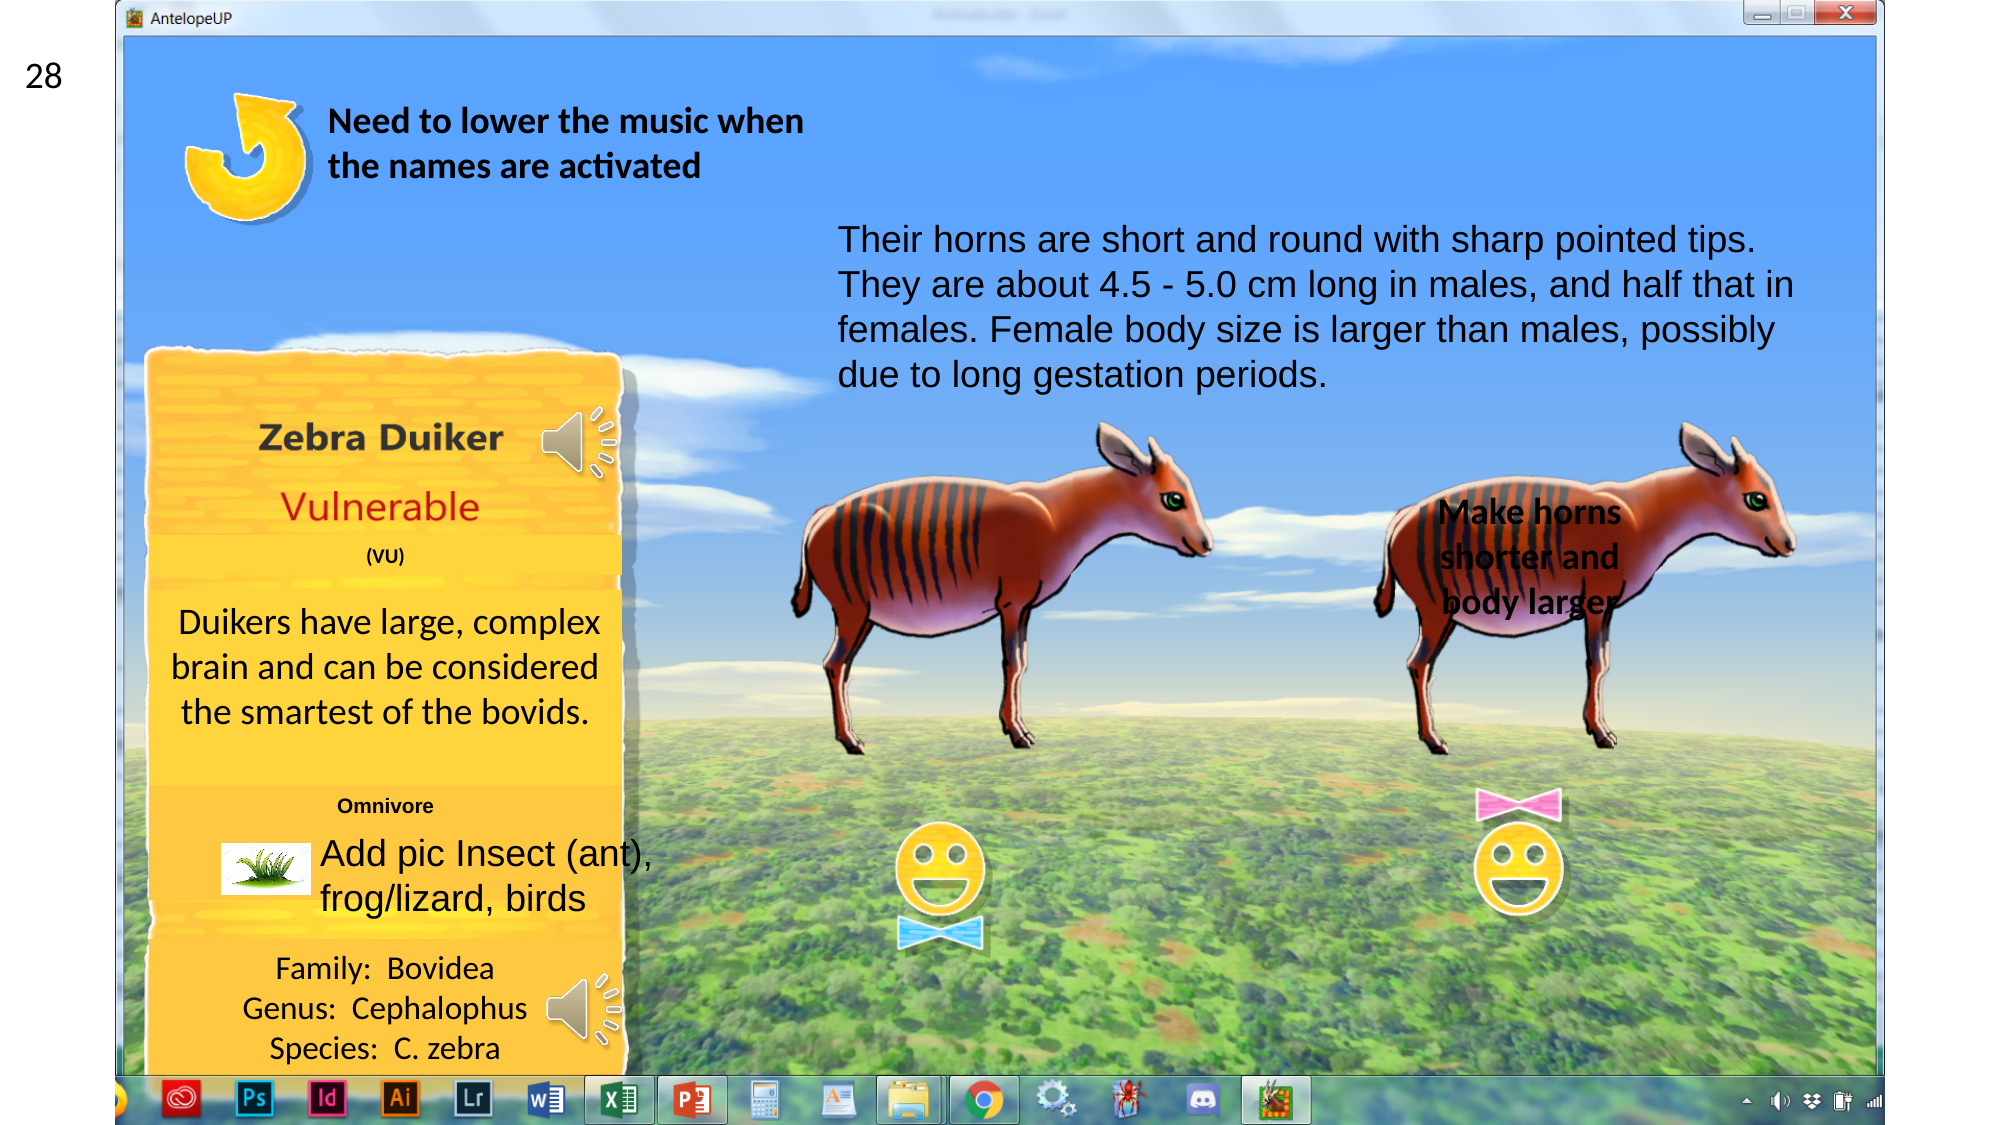

28
Need to lower the music when the names are activated
Their horns are short and round with sharp pointed tips. They are about 4.5 - 5.0 cm long in males, and half that in females. Female body size is larger than males, possibly due to long gestation periods.
Make horns shorter and body larger
(VU)
 Duikers have large, complex brain and can be considered the smartest of the bovids.
Omnivore
Add pic Insect (ant), frog/lizard, birds
Family: Bovidea
Genus: Cephalophus
Species: C. zebra